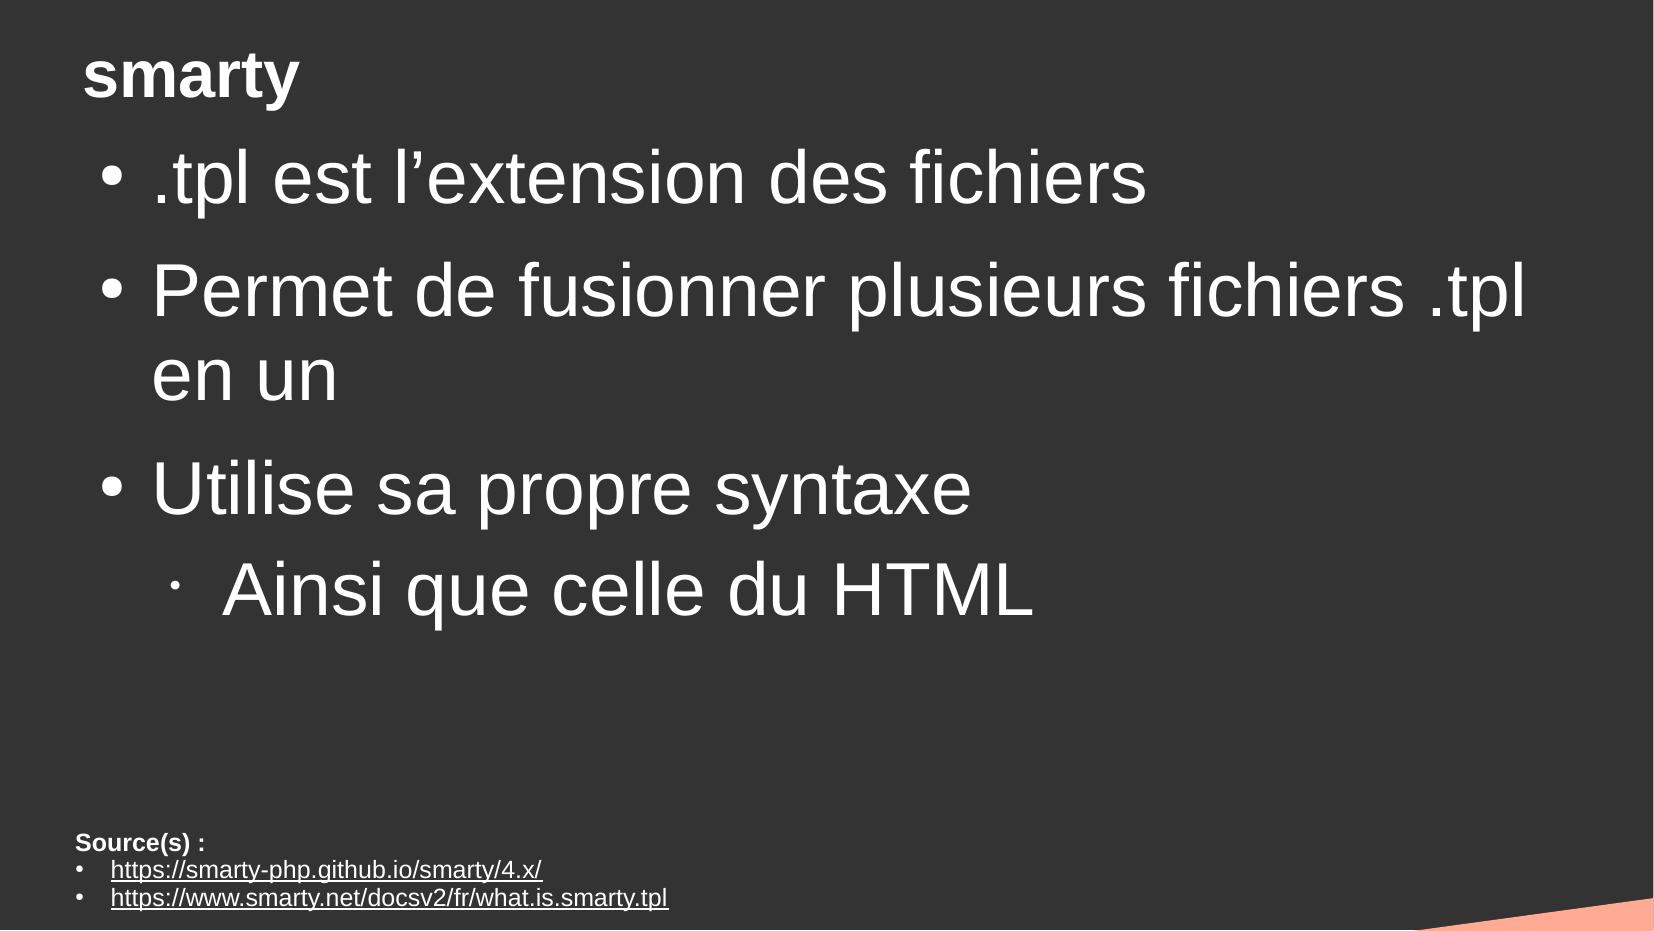

# smarty
.tpl est l’extension des fichiers
Permet de fusionner plusieurs fichiers .tpl en un
Utilise sa propre syntaxe
Ainsi que celle du HTML
Source(s) :
https://smarty-php.github.io/smarty/4.x/
https://www.smarty.net/docsv2/fr/what.is.smarty.tpl